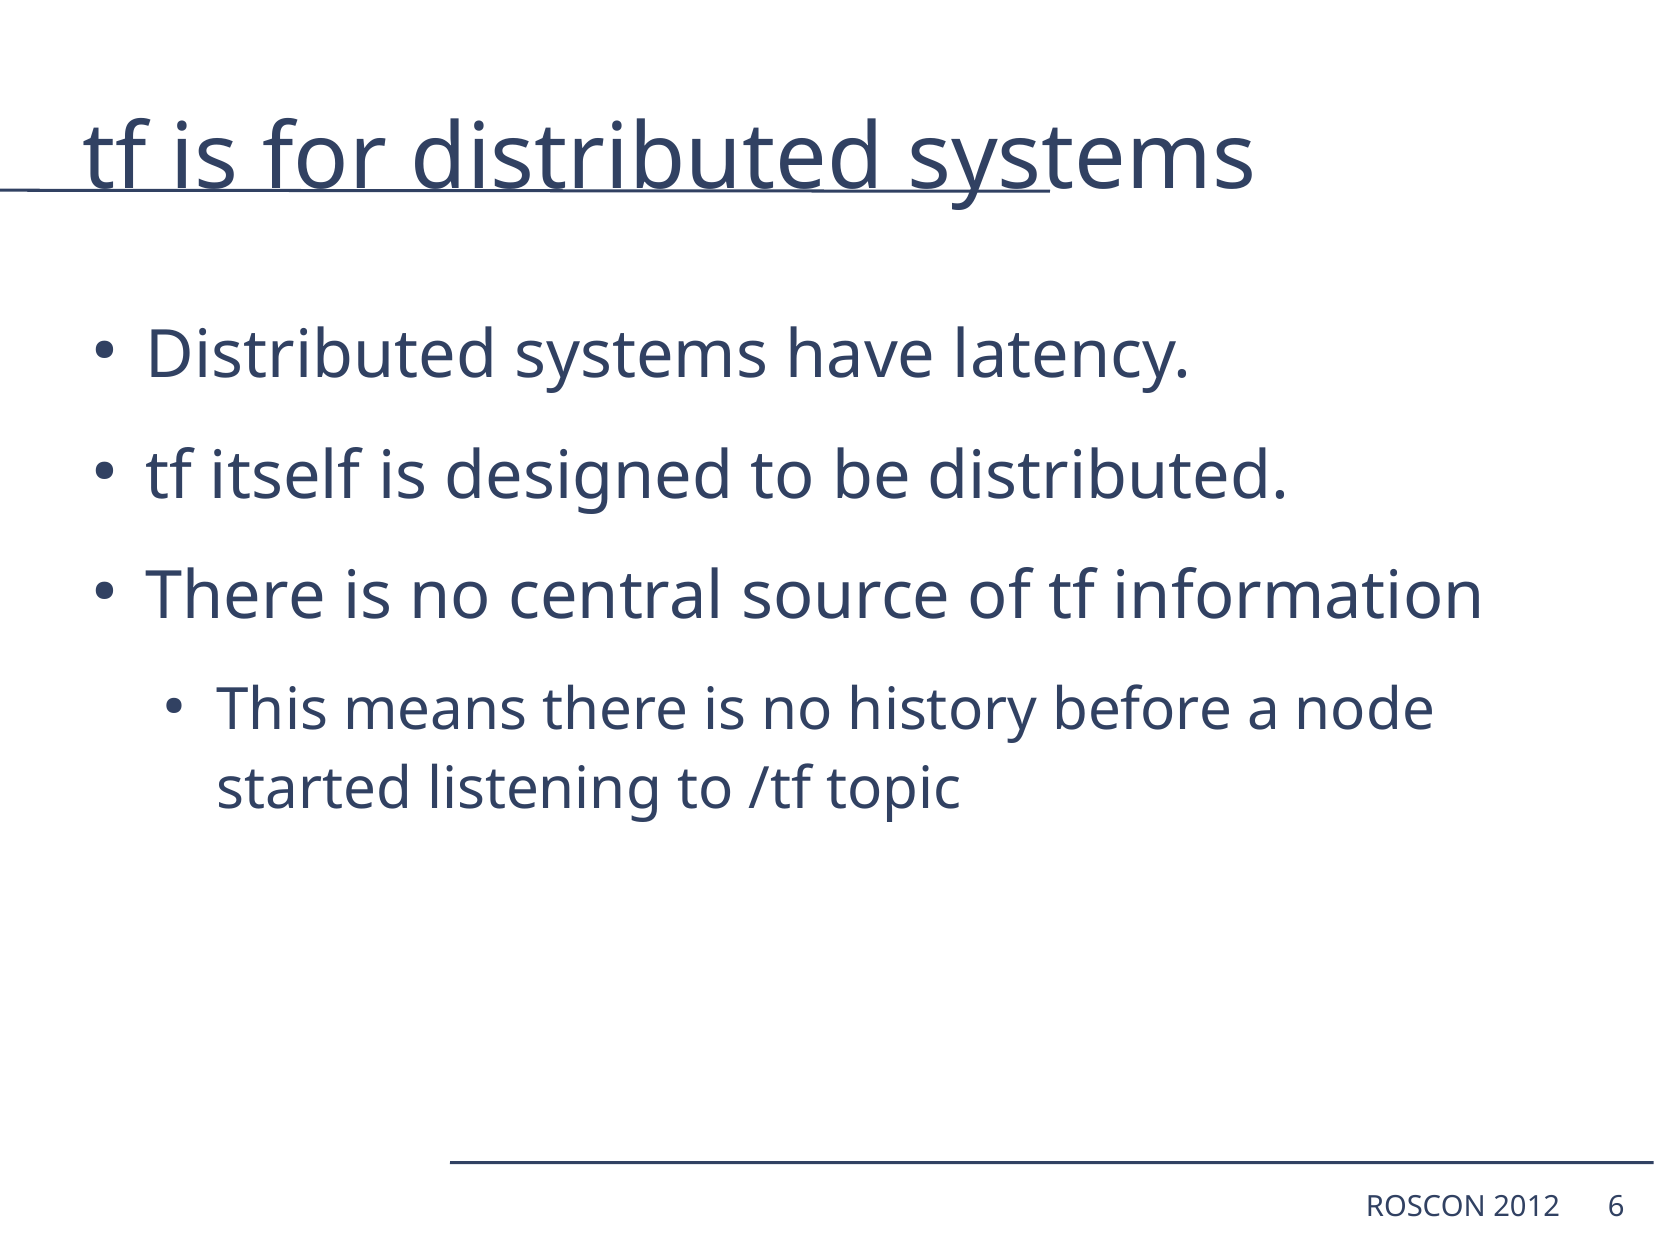

# tf is for distributed systems
Distributed systems have latency.
tf itself is designed to be distributed.
There is no central source of tf information
This means there is no history before a node started listening to /tf topic